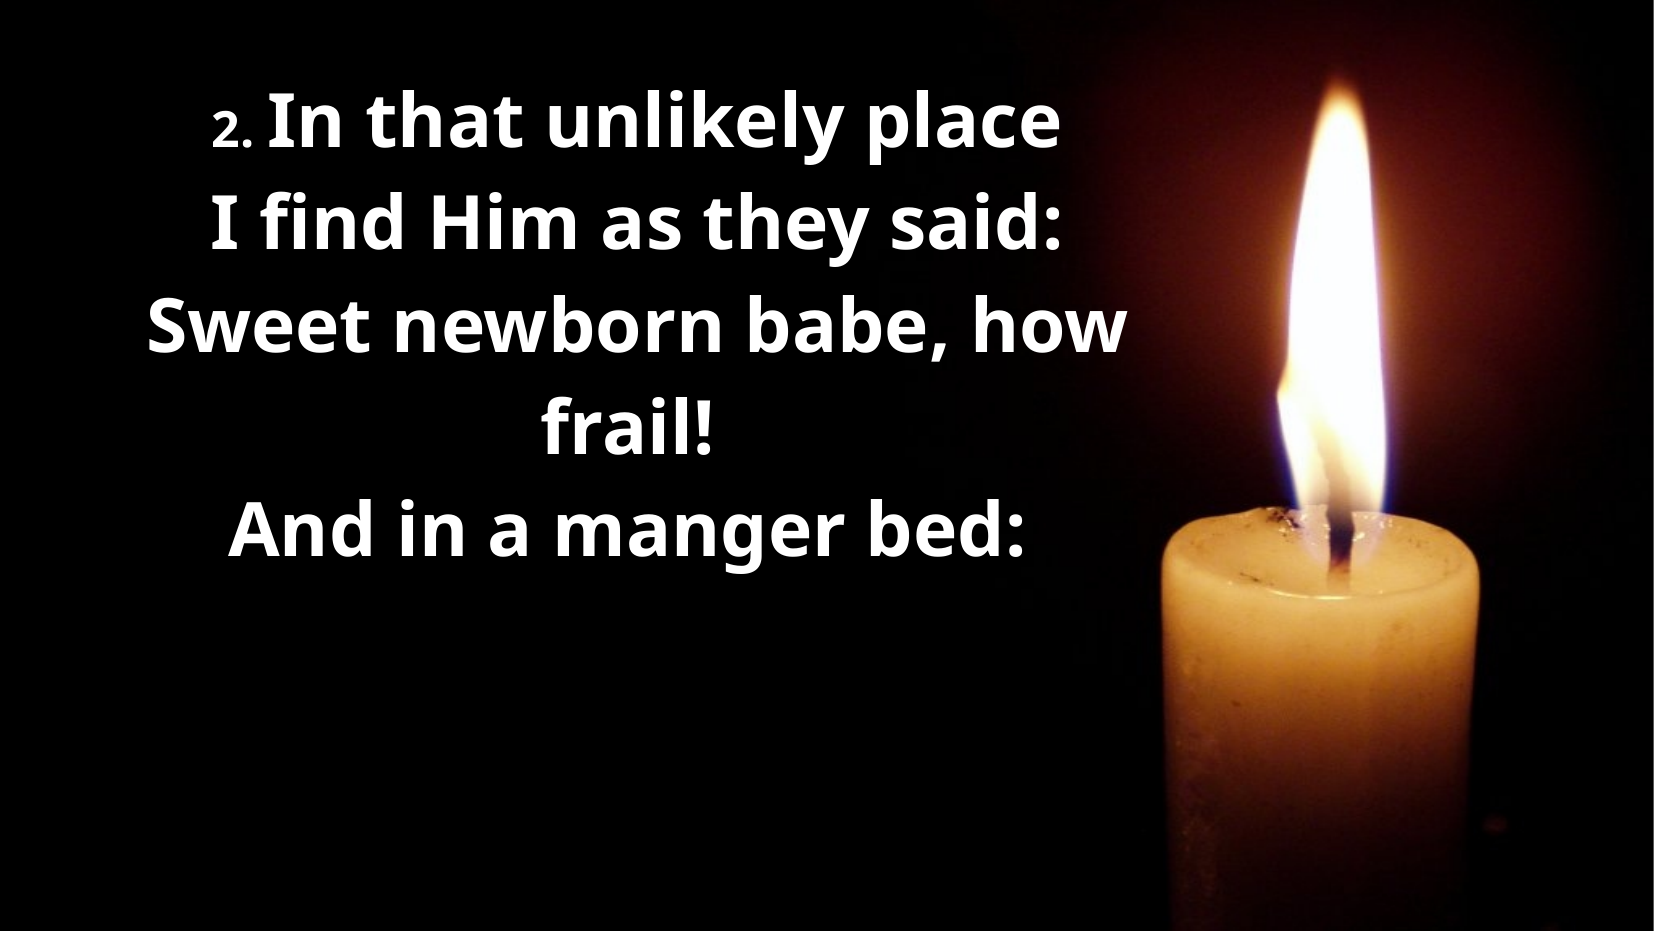

2. In that unlikely place
I find Him as they said:
Sweet newborn babe, how frail!
And in a manger bed: